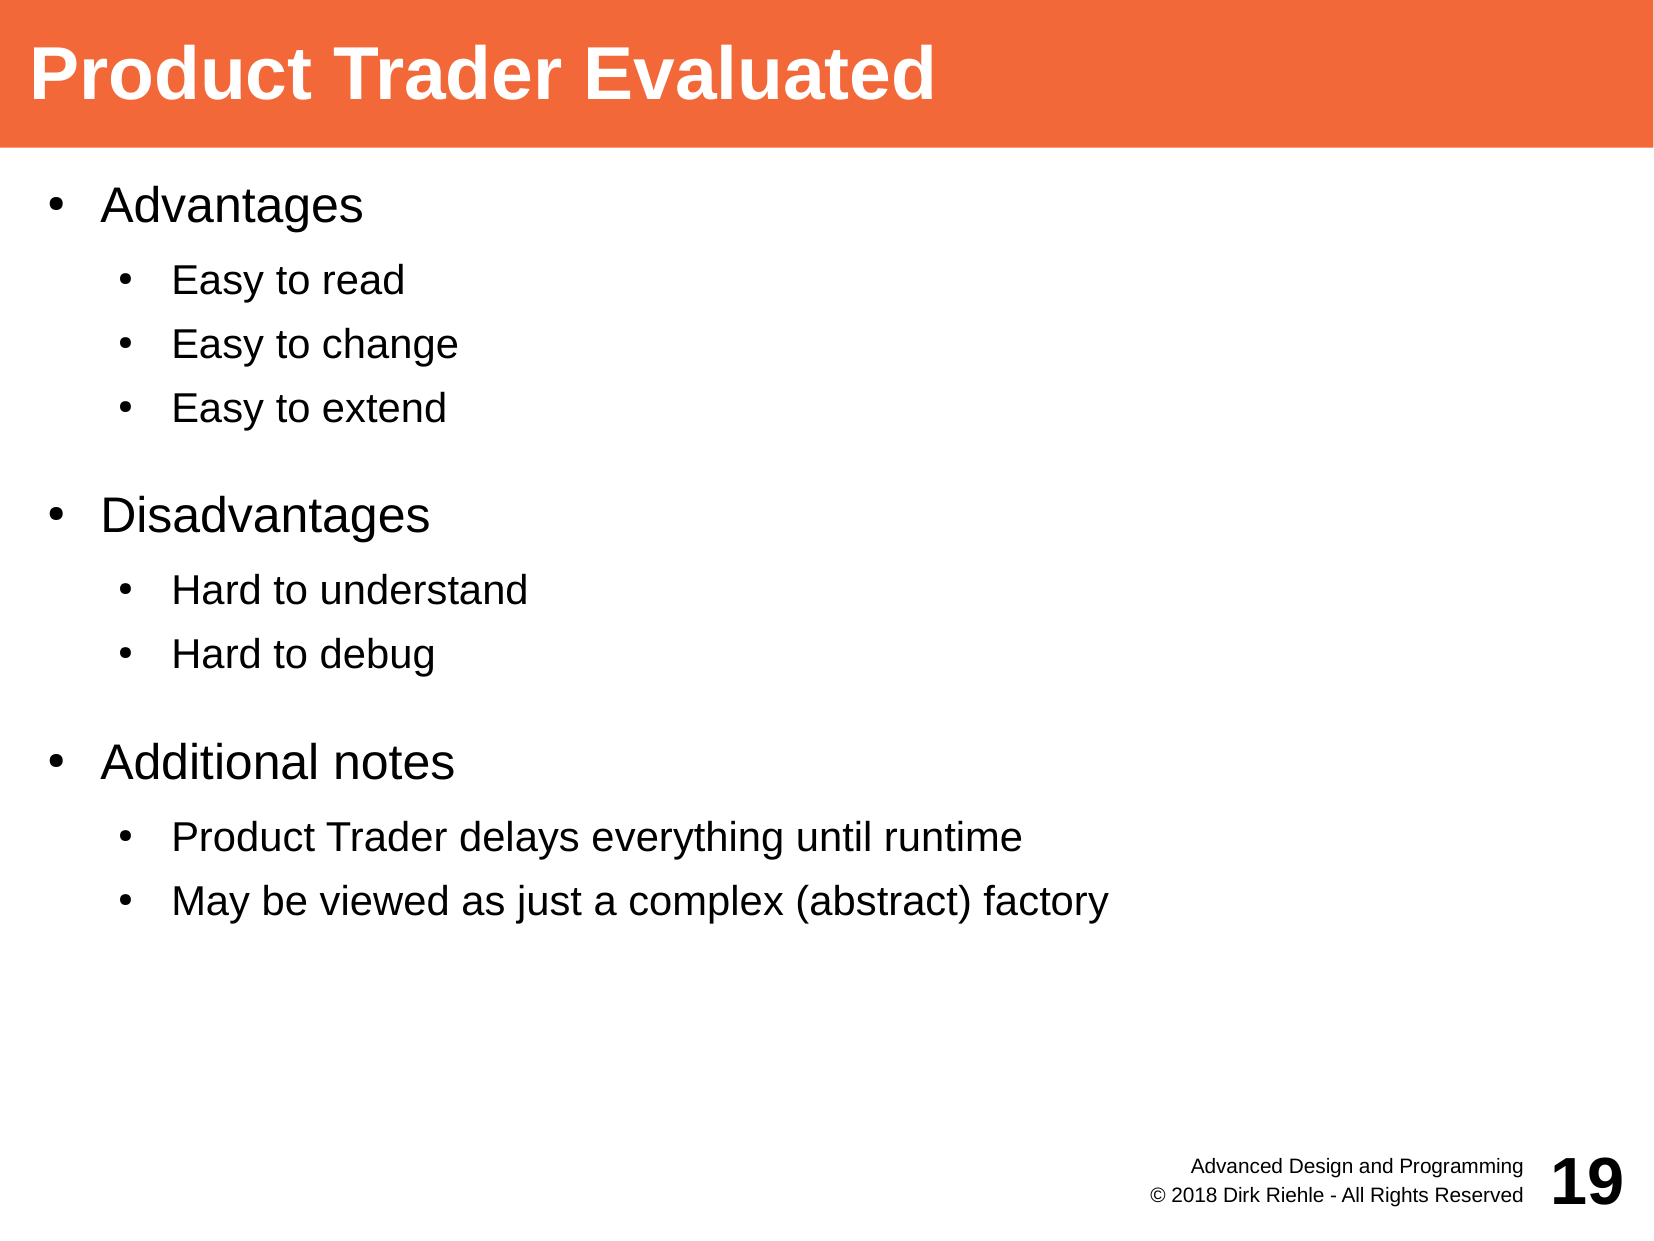

# Product Trader Evaluated
Advantages
Easy to read
Easy to change
Easy to extend
Disadvantages
Hard to understand
Hard to debug
Additional notes
Product Trader delays everything until runtime
May be viewed as just a complex (abstract) factory
Advanced Design and Programming
19
© 2018 Dirk Riehle - All Rights Reserved